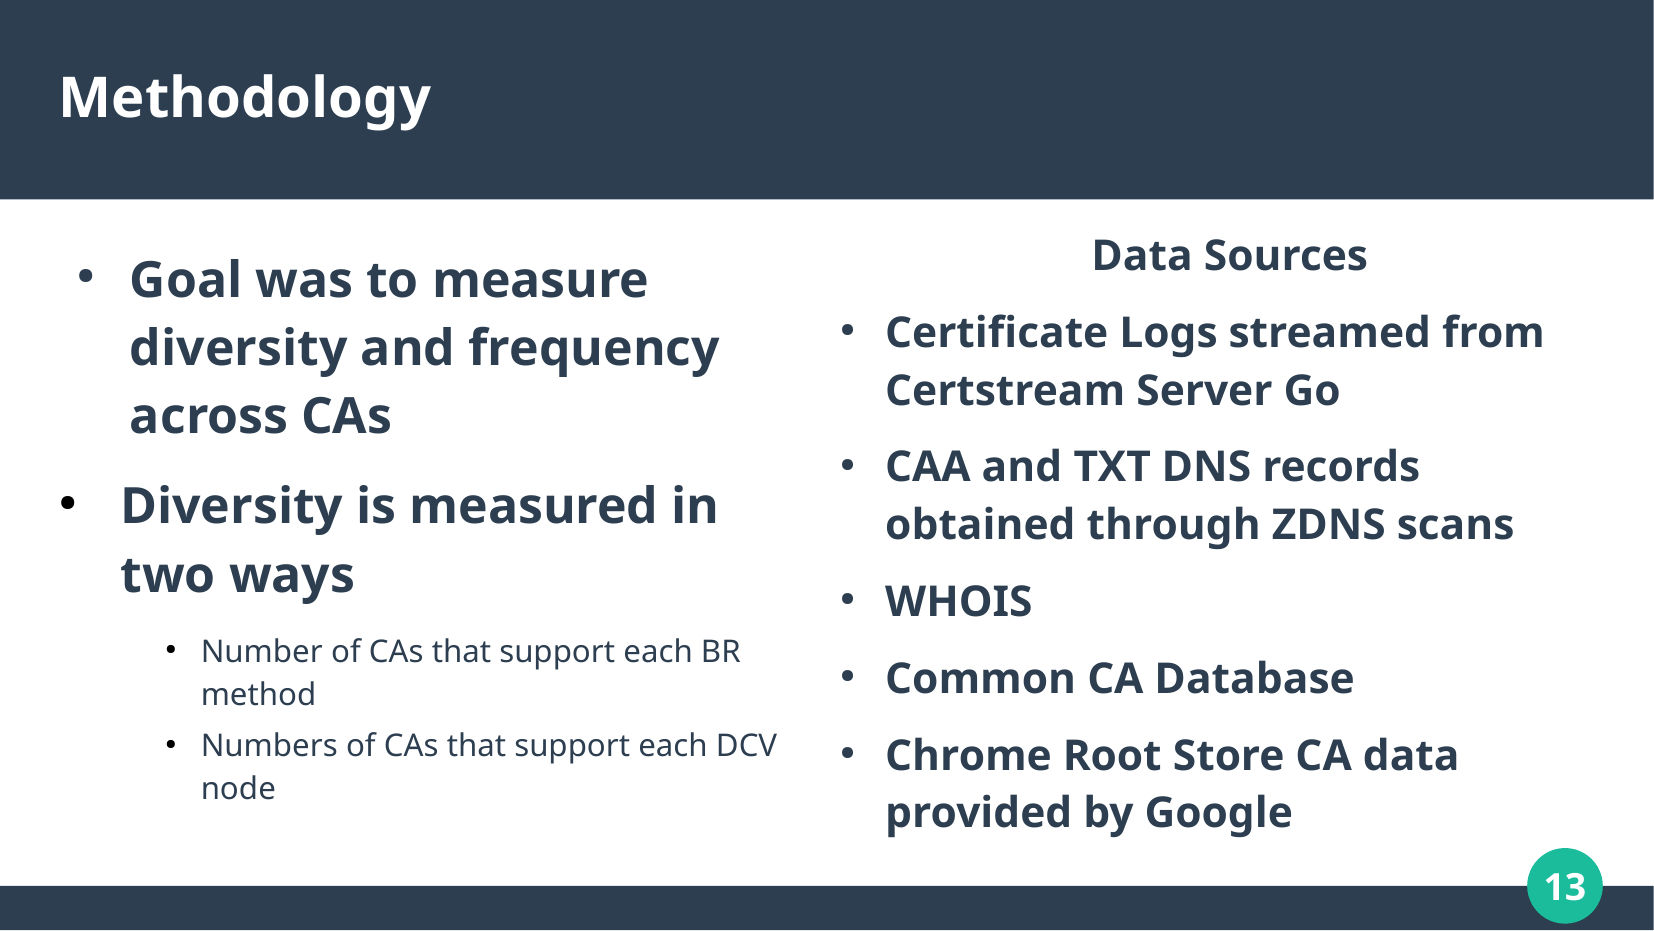

# Methodology
Data Sources
Certificate Logs streamed from Certstream Server Go
CAA and TXT DNS records obtained through ZDNS scans
WHOIS
Common CA Database
Chrome Root Store CA data provided by Google
Goal was to measure diversity and frequency across CAs
 Diversity is measured in two ways
Number of CAs that support each BR method
Numbers of CAs that support each DCV node
13